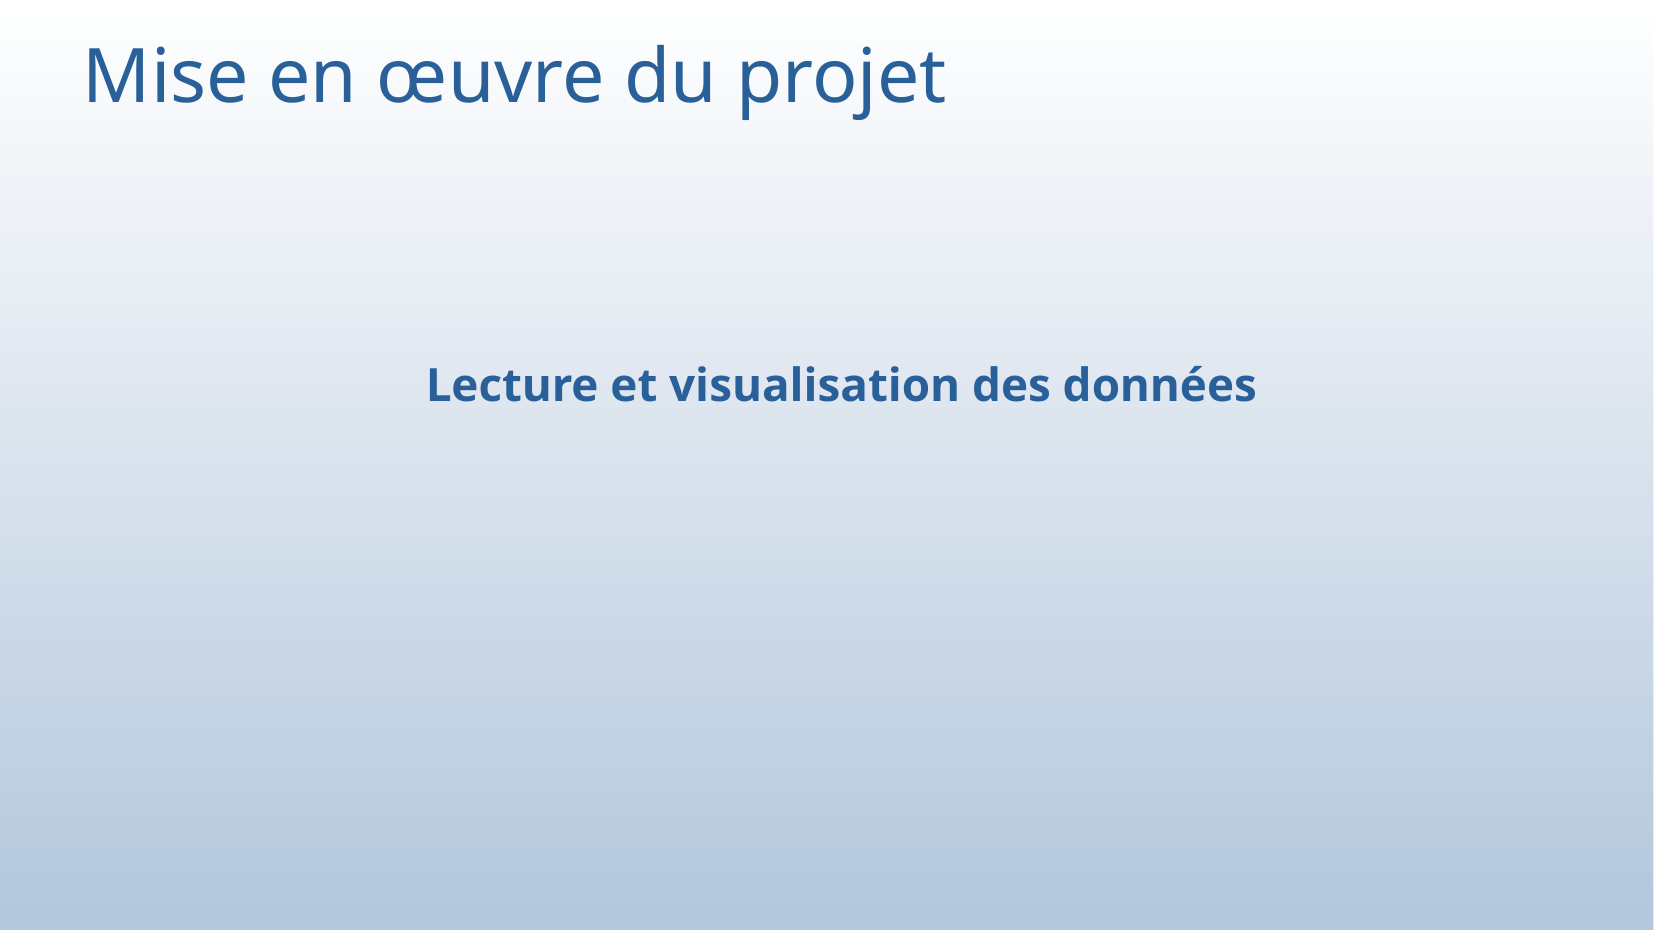

# Mise en œuvre du projet
Lecture et visualisation des données